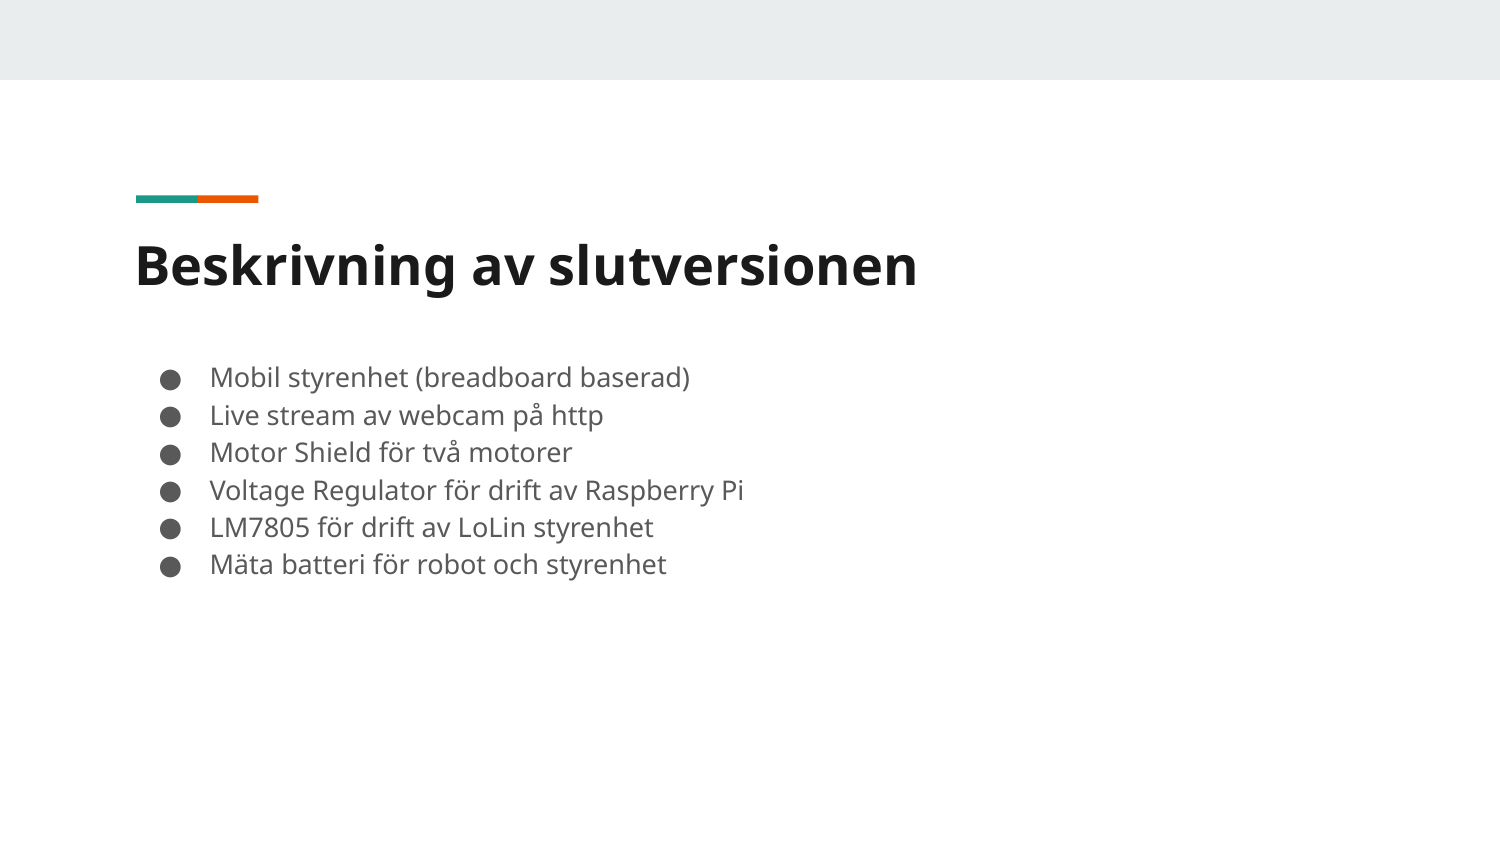

# Beskrivning av slutversionen
Mobil styrenhet (breadboard baserad)
Live stream av webcam på http
Motor Shield för två motorer
Voltage Regulator för drift av Raspberry Pi
LM7805 för drift av LoLin styrenhet
Mäta batteri för robot och styrenhet